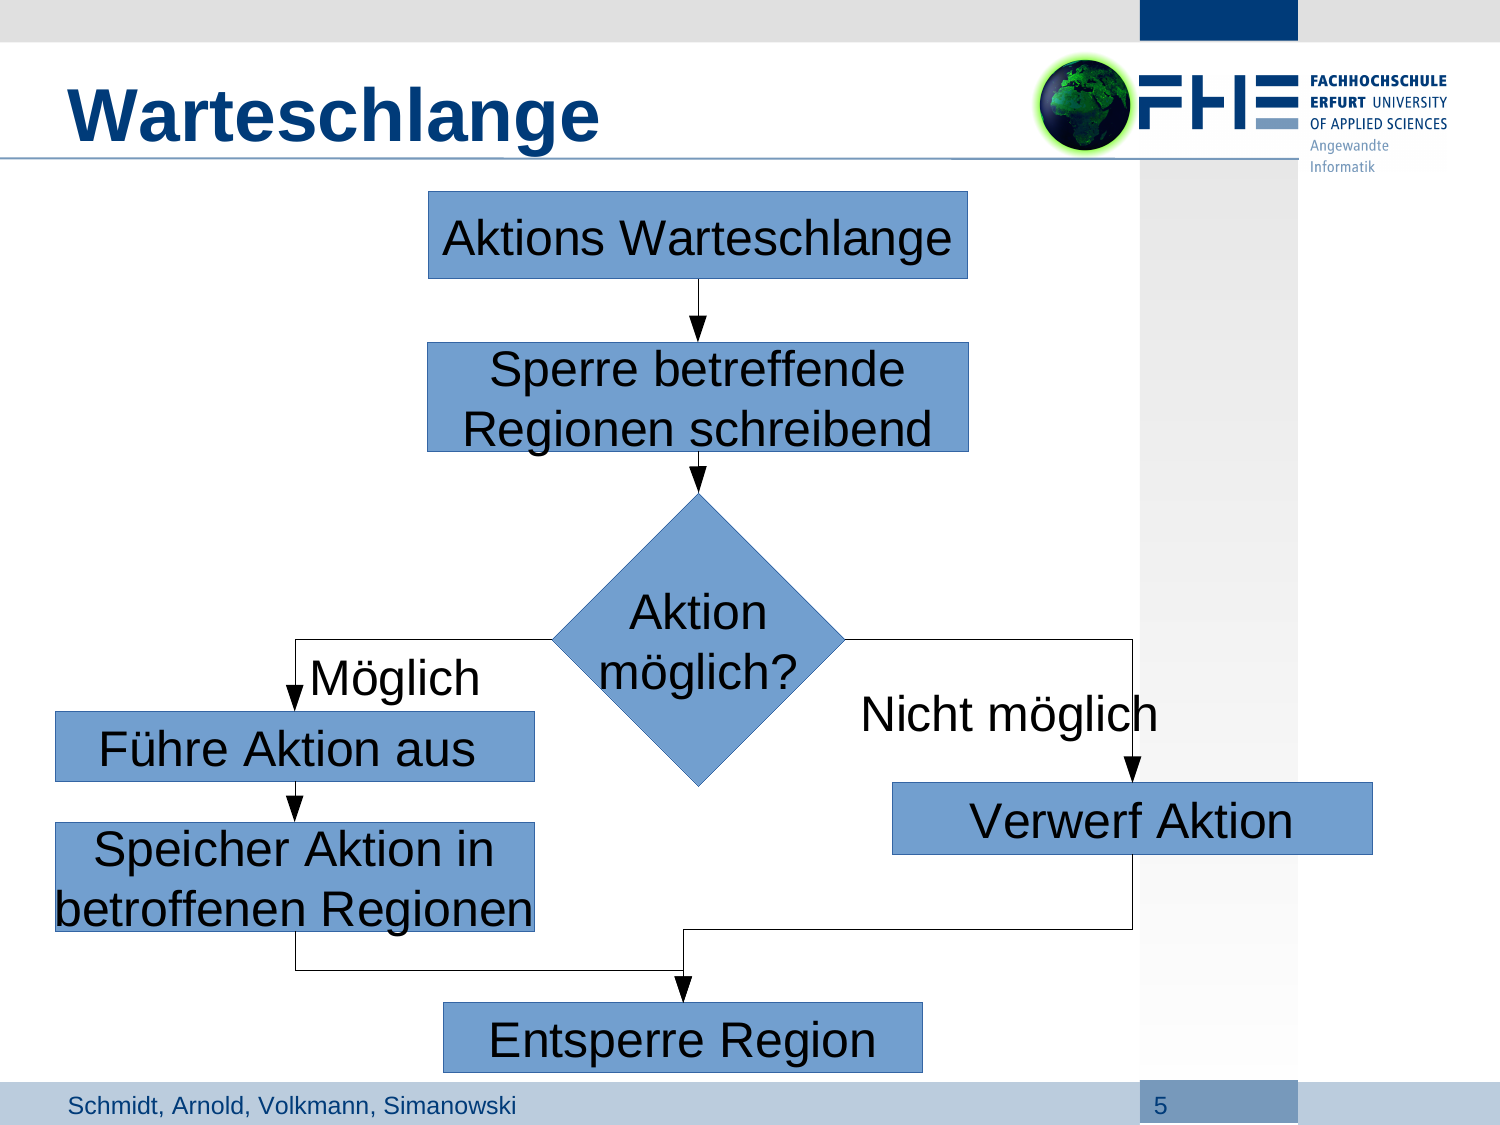

# Warteschlange
Aktions Warteschlange
Sperre betreffende
Regionen schreibend
Aktion
möglich?
Führe Aktion aus
Verwerf Aktion
Speicher Aktion in
betroffenen Regionen
Entsperre Region